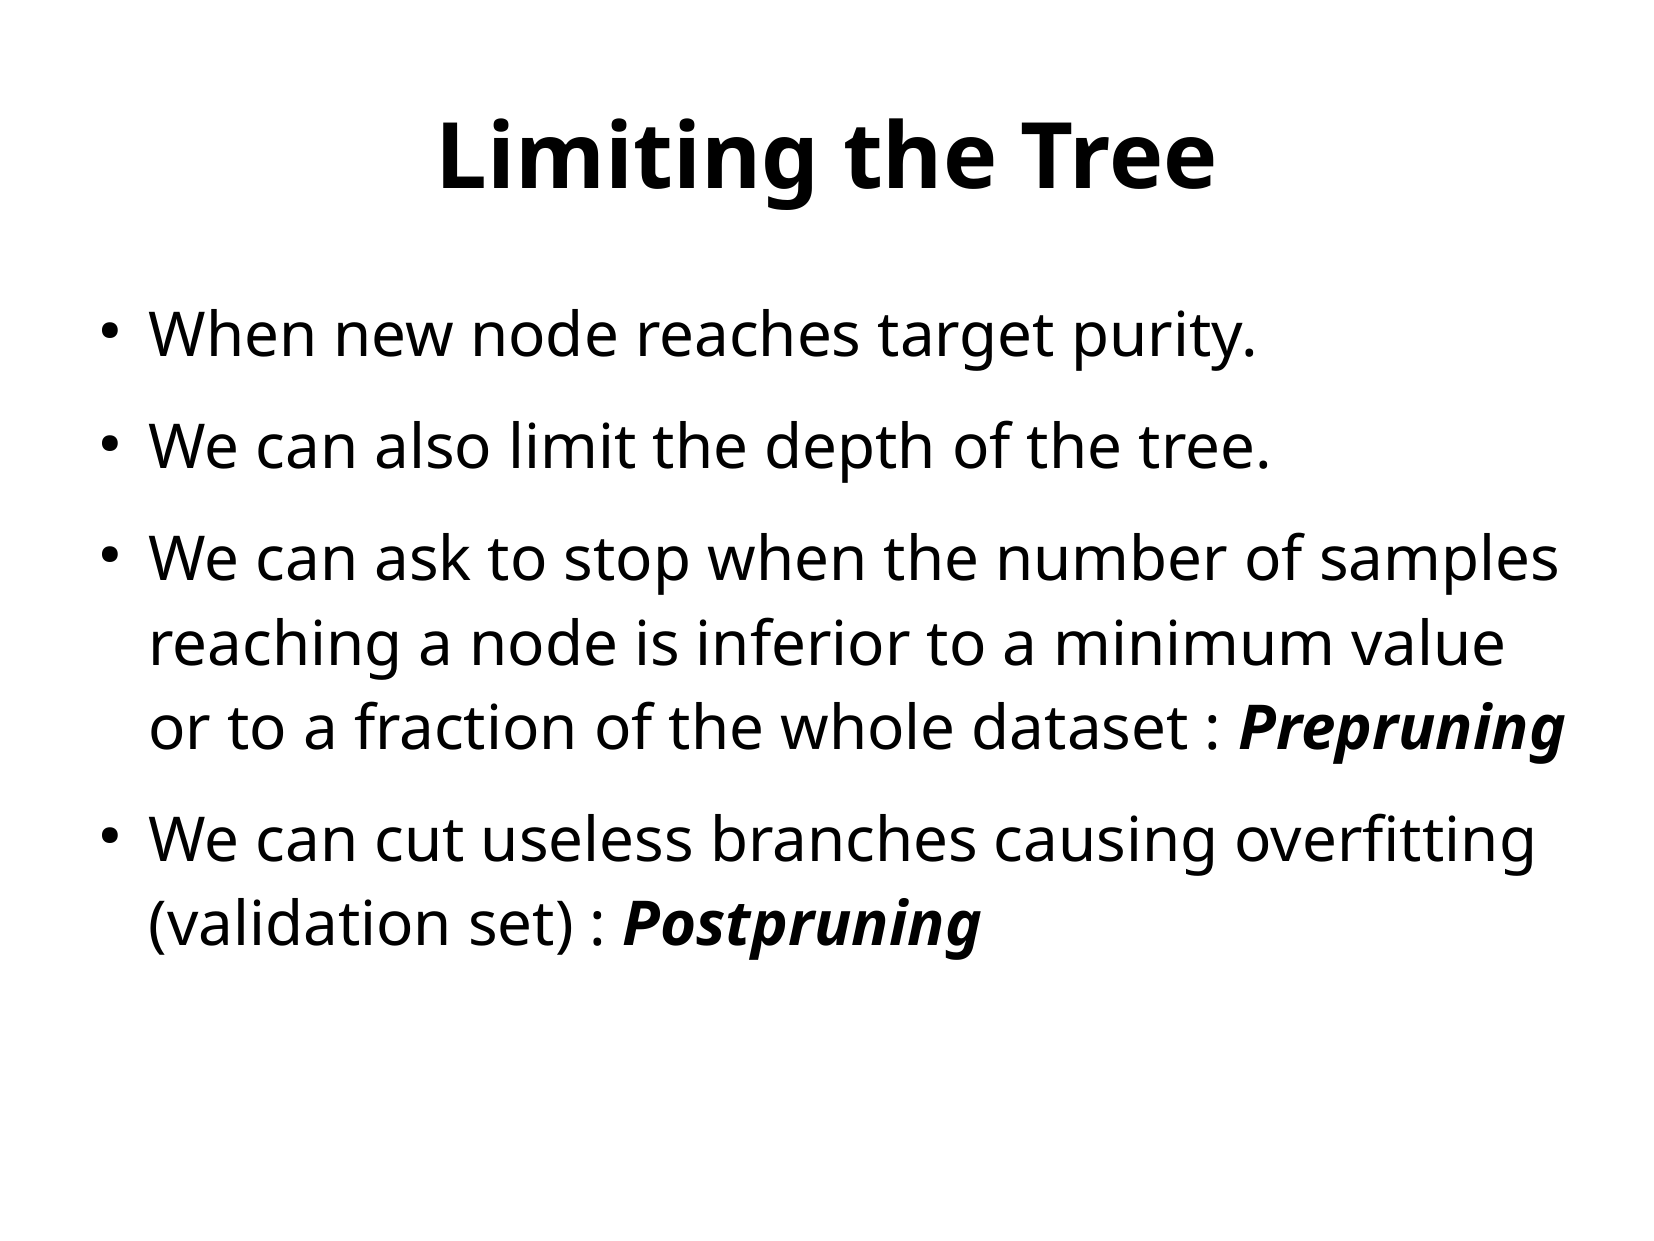

# Limiting the Tree
When new node reaches target purity.
We can also limit the depth of the tree.
We can ask to stop when the number of samples reaching a node is inferior to a minimum value or to a fraction of the whole dataset : Prepruning
We can cut useless branches causing overfitting (validation set) : Postpruning